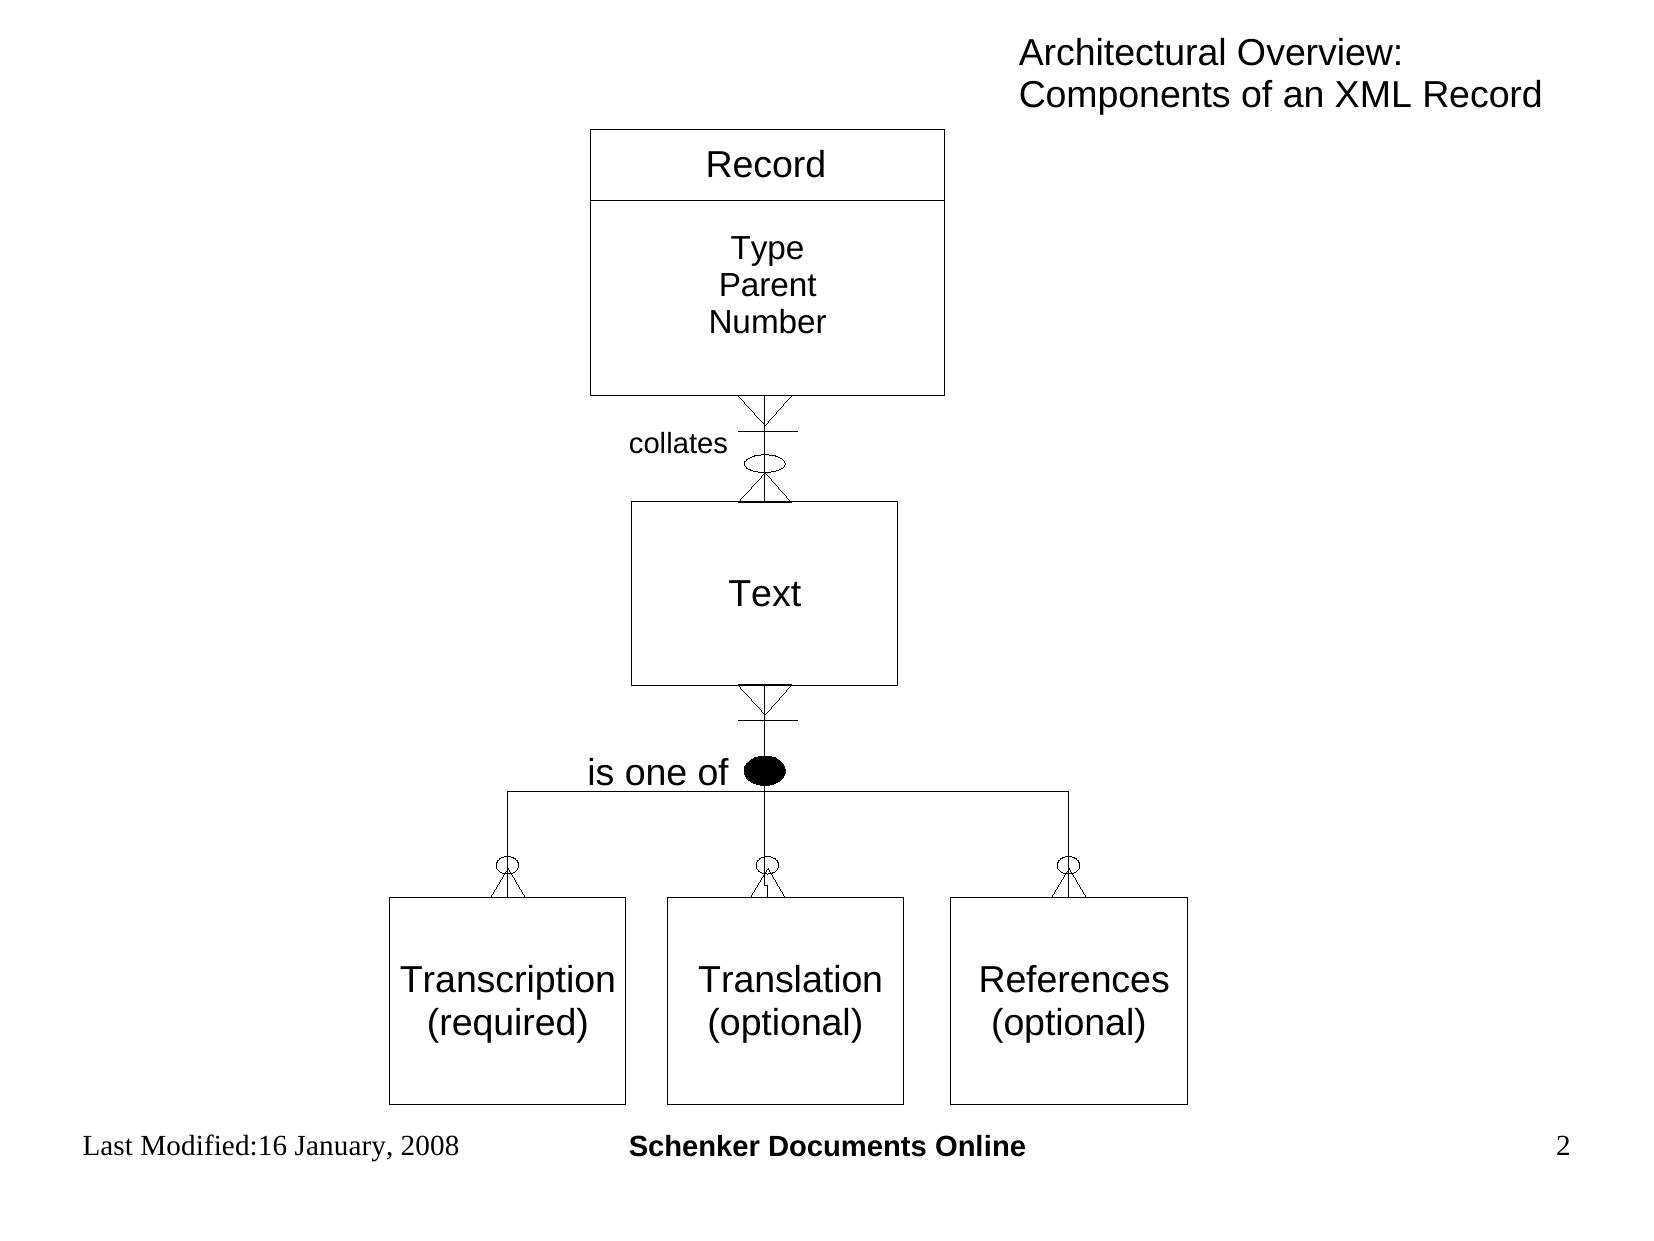

Architectural Overview:
Components of an XML Record
Record
Type
Parent
Number
collates
Text
is one of
Transcription
(required)
 Translation
(optional)
 References
(optional)
2